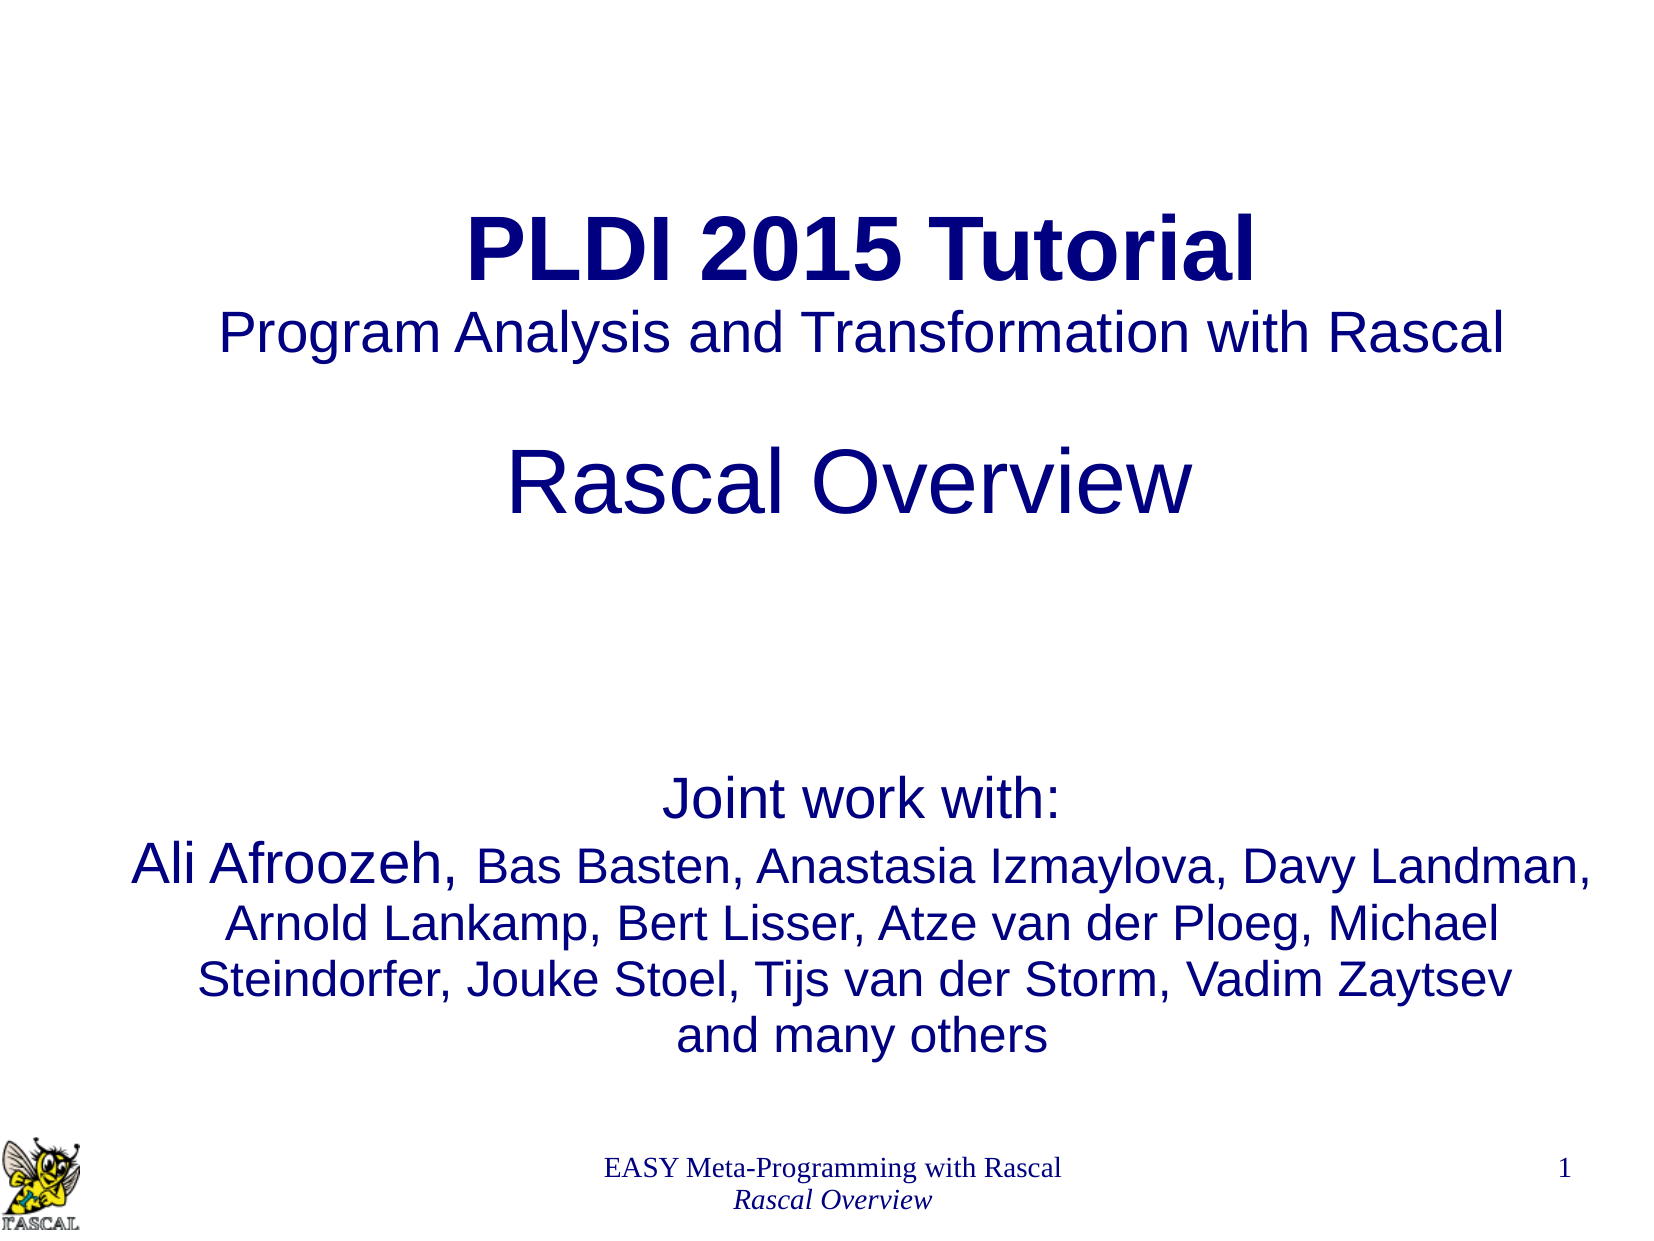

# PLDI 2015 Tutorial Program Analysis and Transformation with Rascal Rascal Overview Joint work with: Ali Afroozeh, Bas Basten, Anastasia Izmaylova, Davy Landman, Arnold Lankamp, Bert Lisser, Atze van der Ploeg, Michael Steindorfer, Jouke Stoel, Tijs van der Storm, Vadim Zaytsev and many others
1